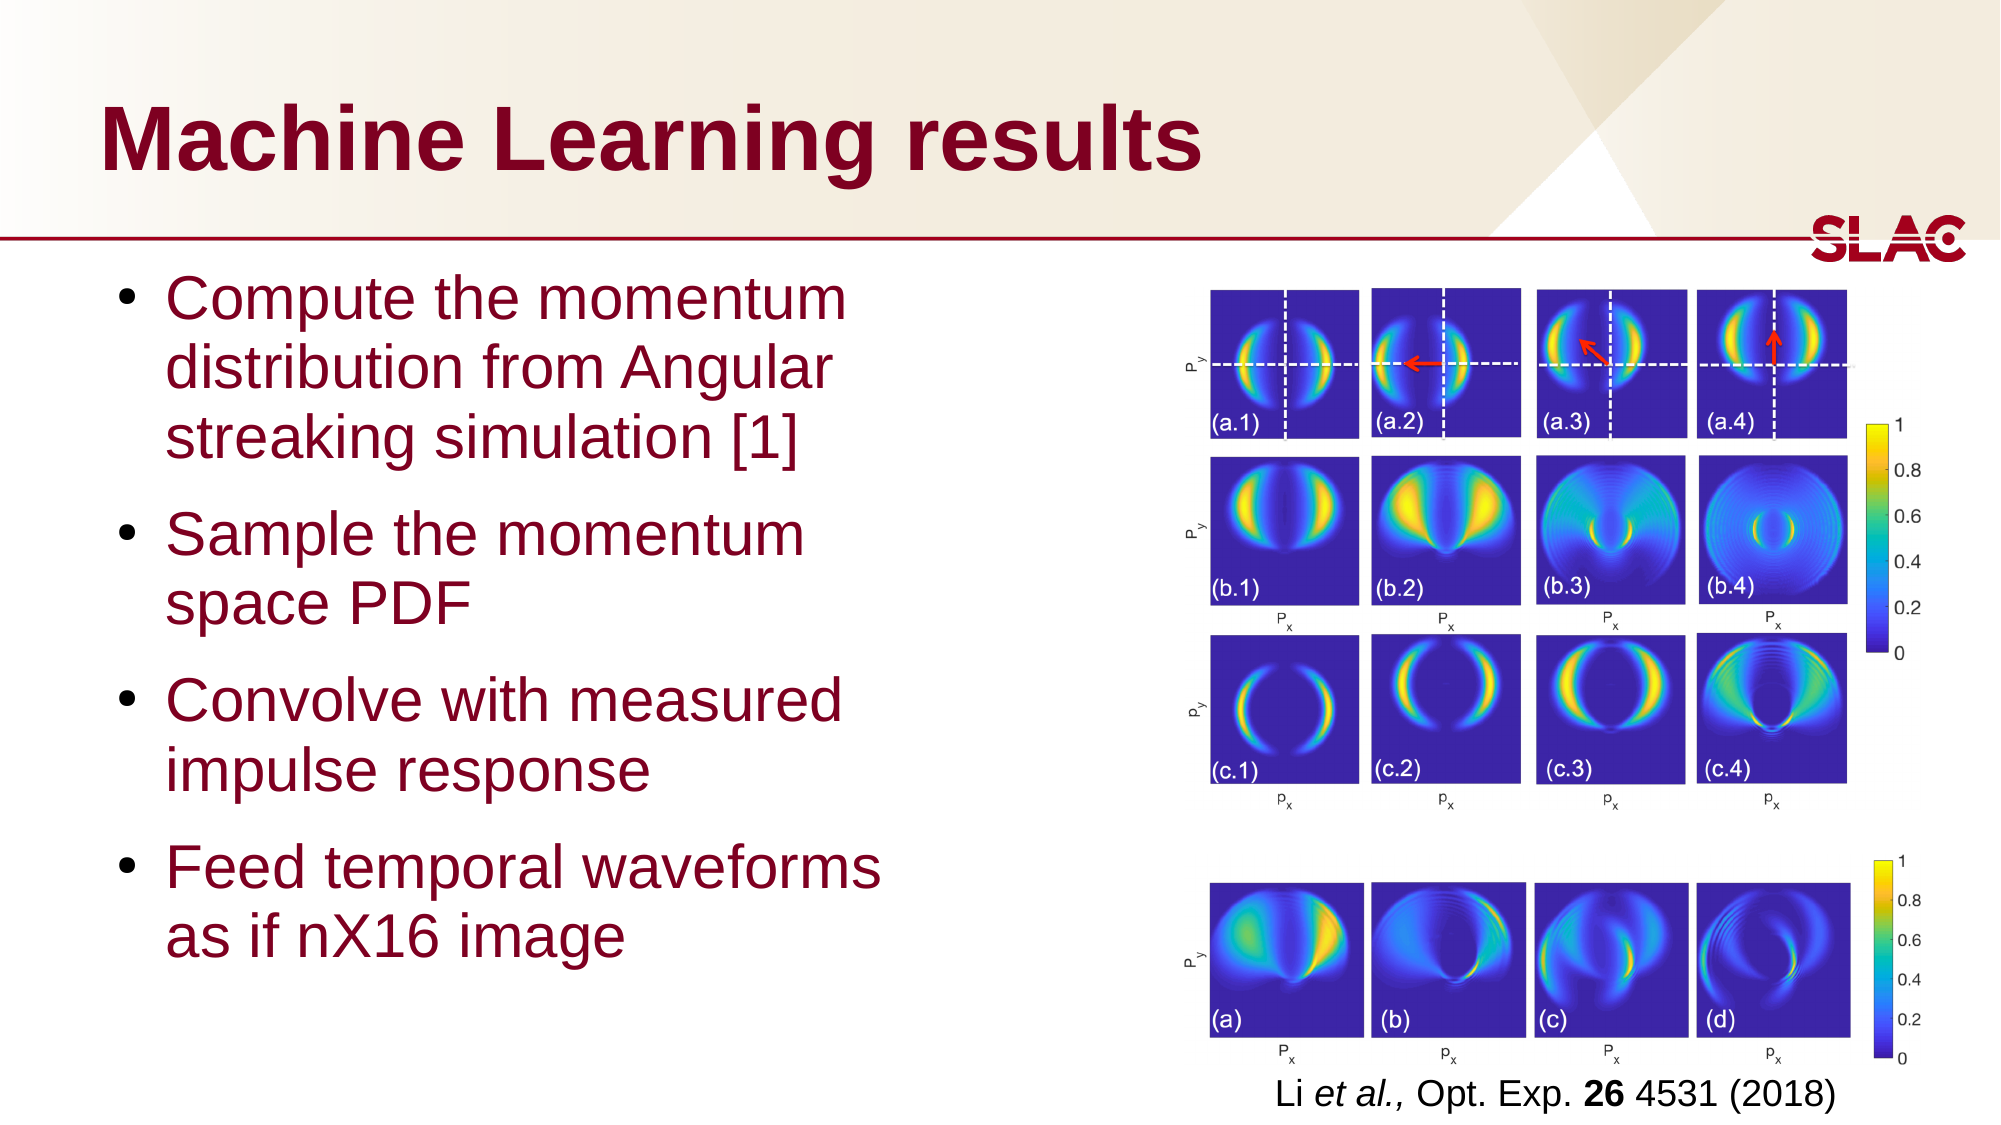

# Machine Learning results
Compute the momentum distribution from Angular streaking simulation [1]
Sample the momentum space PDF
Convolve with measured impulse response
Feed temporal waveforms as if nX16 image
Li et al., Opt. Exp. 26 4531 (2018)